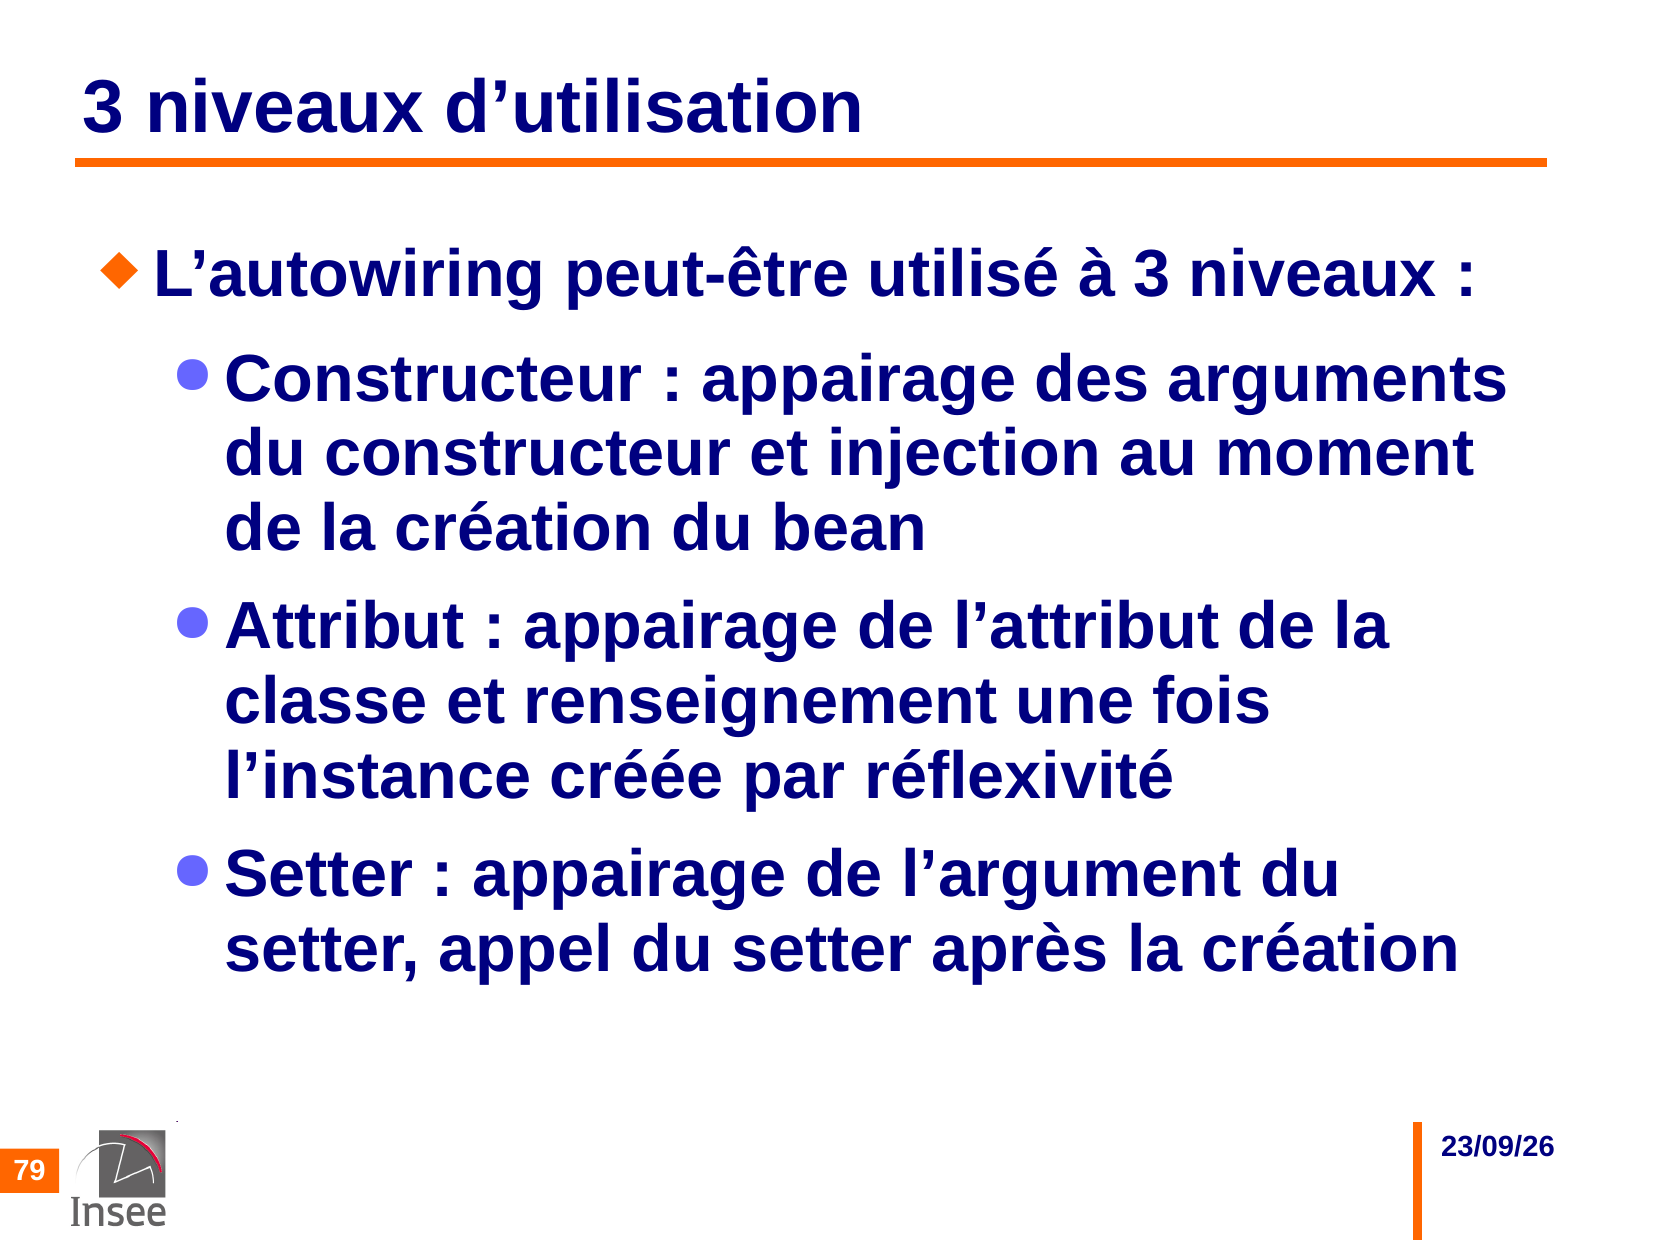

# 3 niveaux d’utilisation
L’autowiring peut-être utilisé à 3 niveaux :
Constructeur : appairage des arguments du constructeur et injection au moment de la création du bean
Attribut : appairage de l’attribut de la classe et renseignement une fois l’instance créée par réflexivité
Setter : appairage de l’argument du setter, appel du setter après la création
79